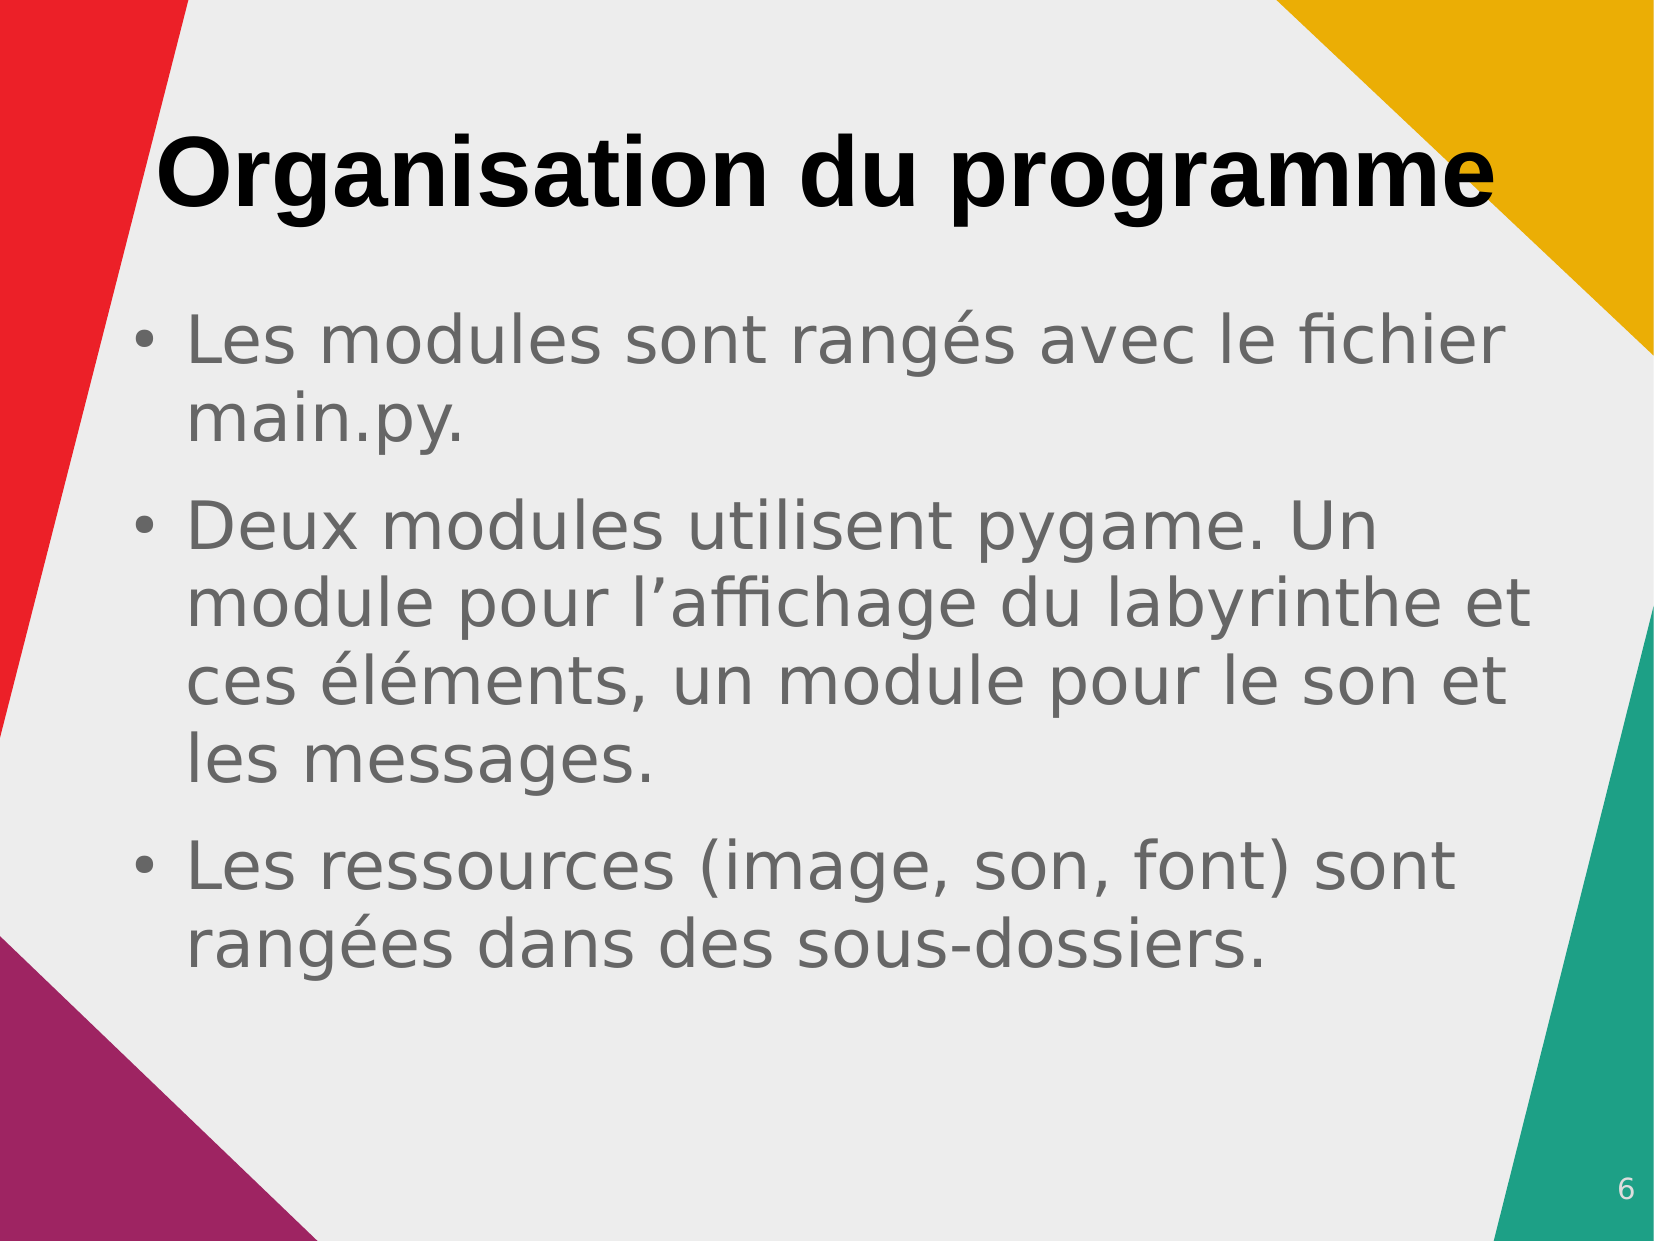

# Organisation du programme
Les modules sont rangés avec le fichier main.py.
Deux modules utilisent pygame. Un module pour l’affichage du labyrinthe et ces éléments, un module pour le son et les messages.
Les ressources (image, son, font) sont rangées dans des sous-dossiers.
6